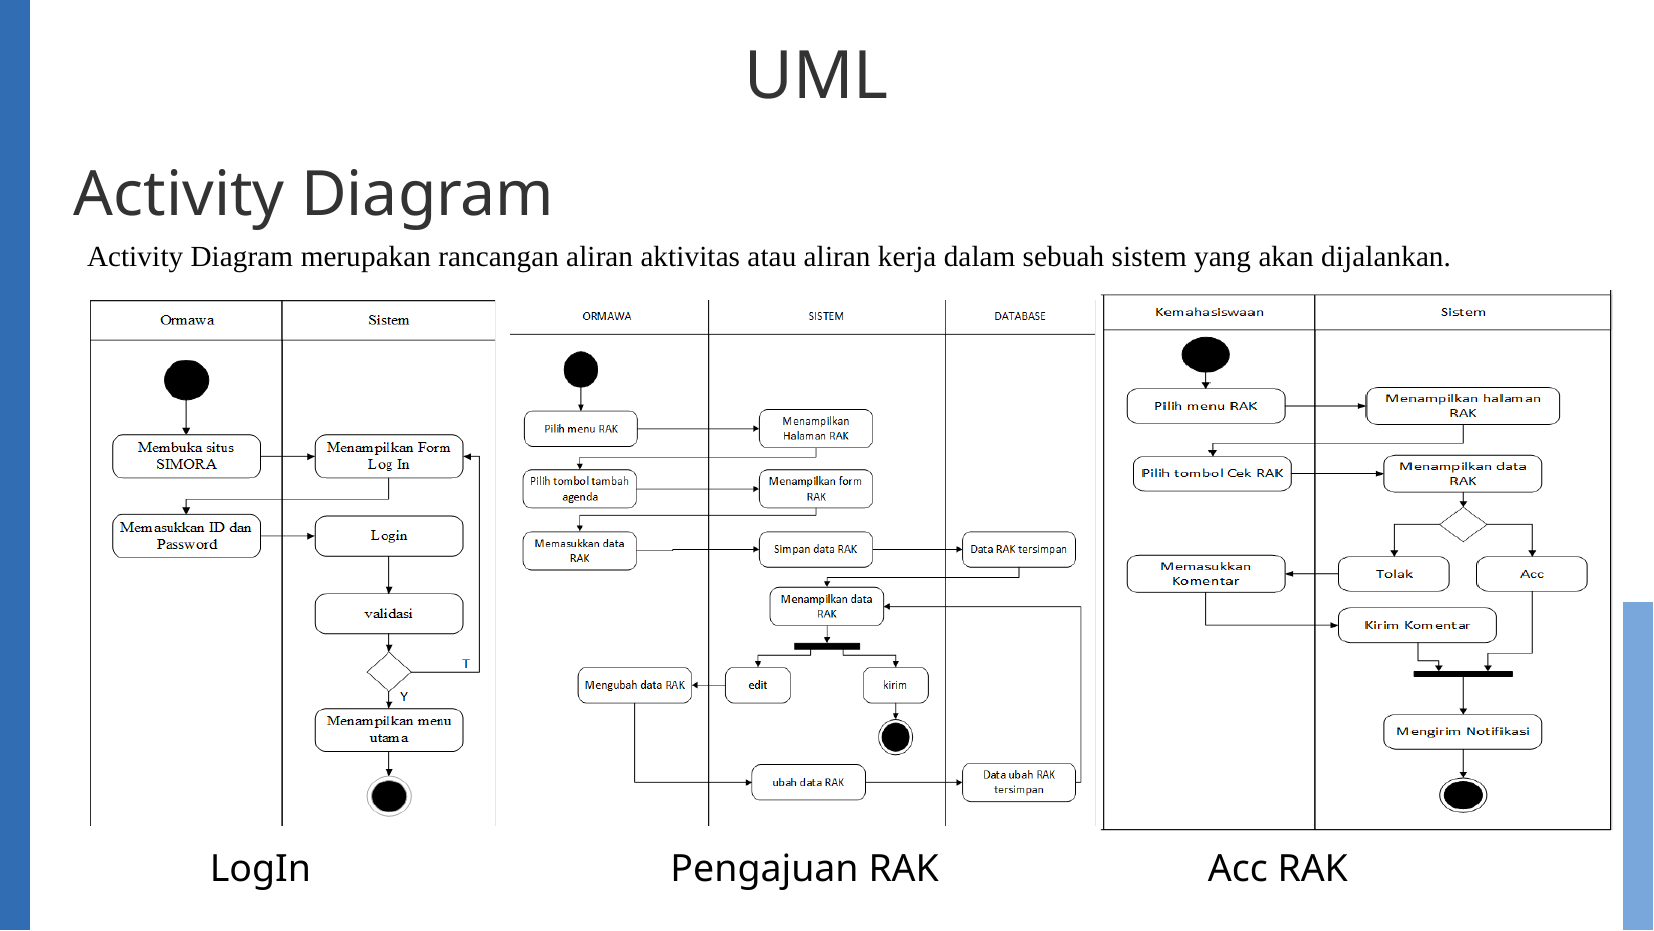

UML
Activity Diagram
# Activity Diagram merupakan rancangan aliran aktivitas atau aliran kerja dalam sebuah sistem yang akan dijalankan.
LogIn
Pengajuan RAK
Acc RAK